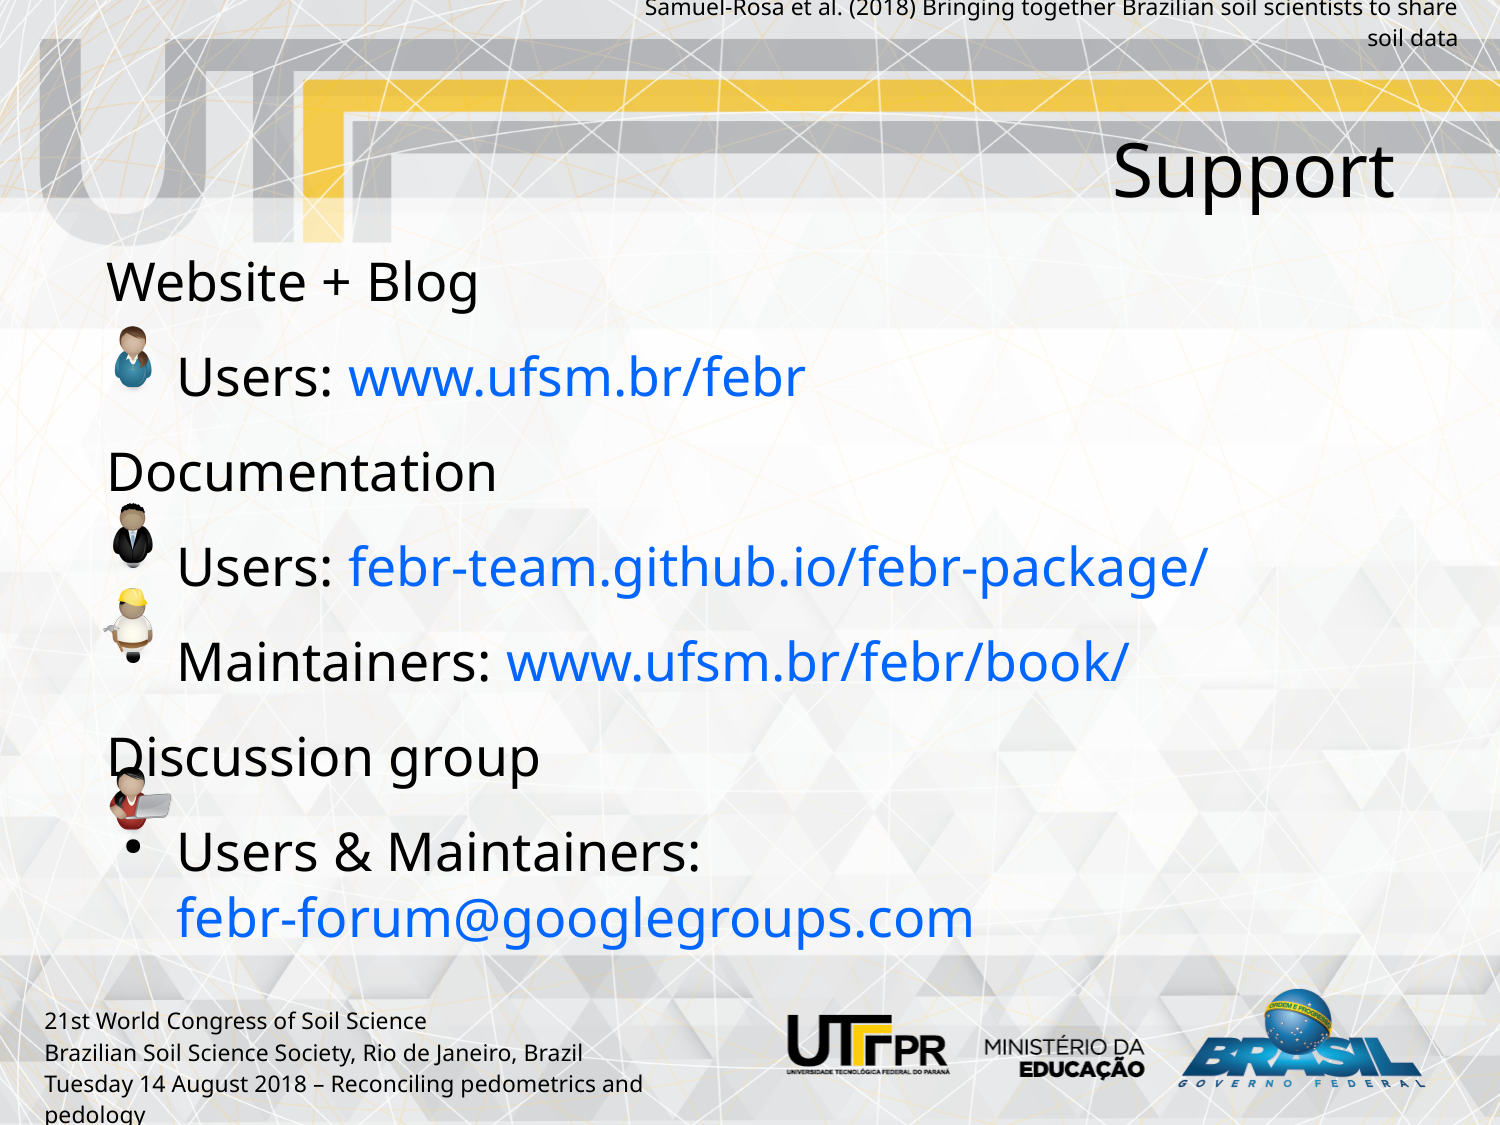

Samuel-Rosa et al. (2018) Bringing together Brazilian soil scientists to share soil data
# Support
Website + Blog
Users: www.ufsm.br/febr
Documentation
Users: febr-team.github.io/febr-package/
Maintainers: www.ufsm.br/febr/book/
Discussion group
Users & Maintainers: febr-forum@googlegroups.com
21st World Congress of Soil Science
Brazilian Soil Science Society, Rio de Janeiro, Brazil
Tuesday 14 August 2018 – Reconciling pedometrics and pedology